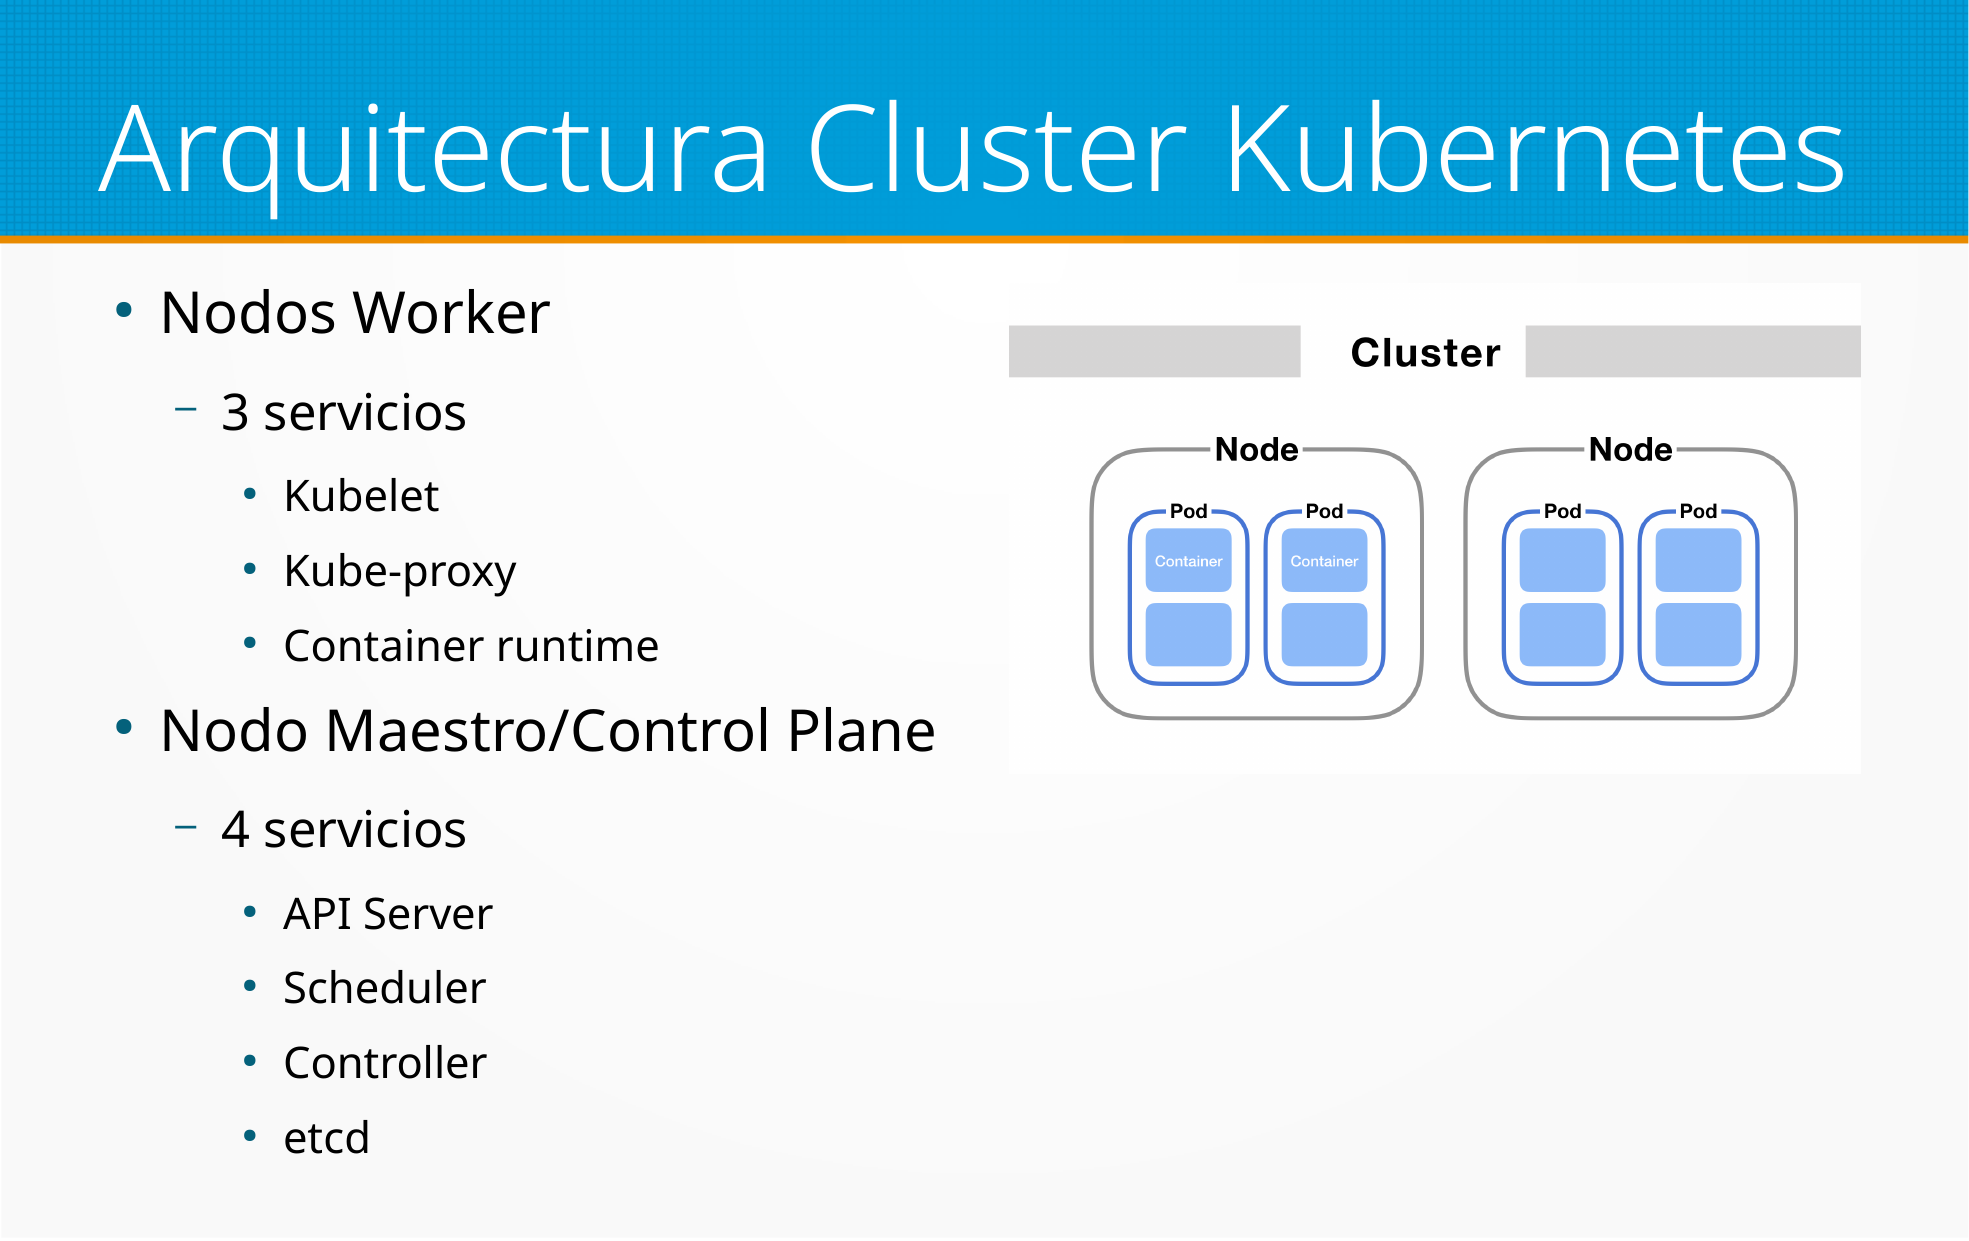

# Arquitectura Cluster Kubernetes
Nodos Worker
3 servicios
Kubelet
Kube-proxy
Container runtime
Nodo Maestro/Control Plane
4 servicios
API Server
Scheduler
Controller
etcd